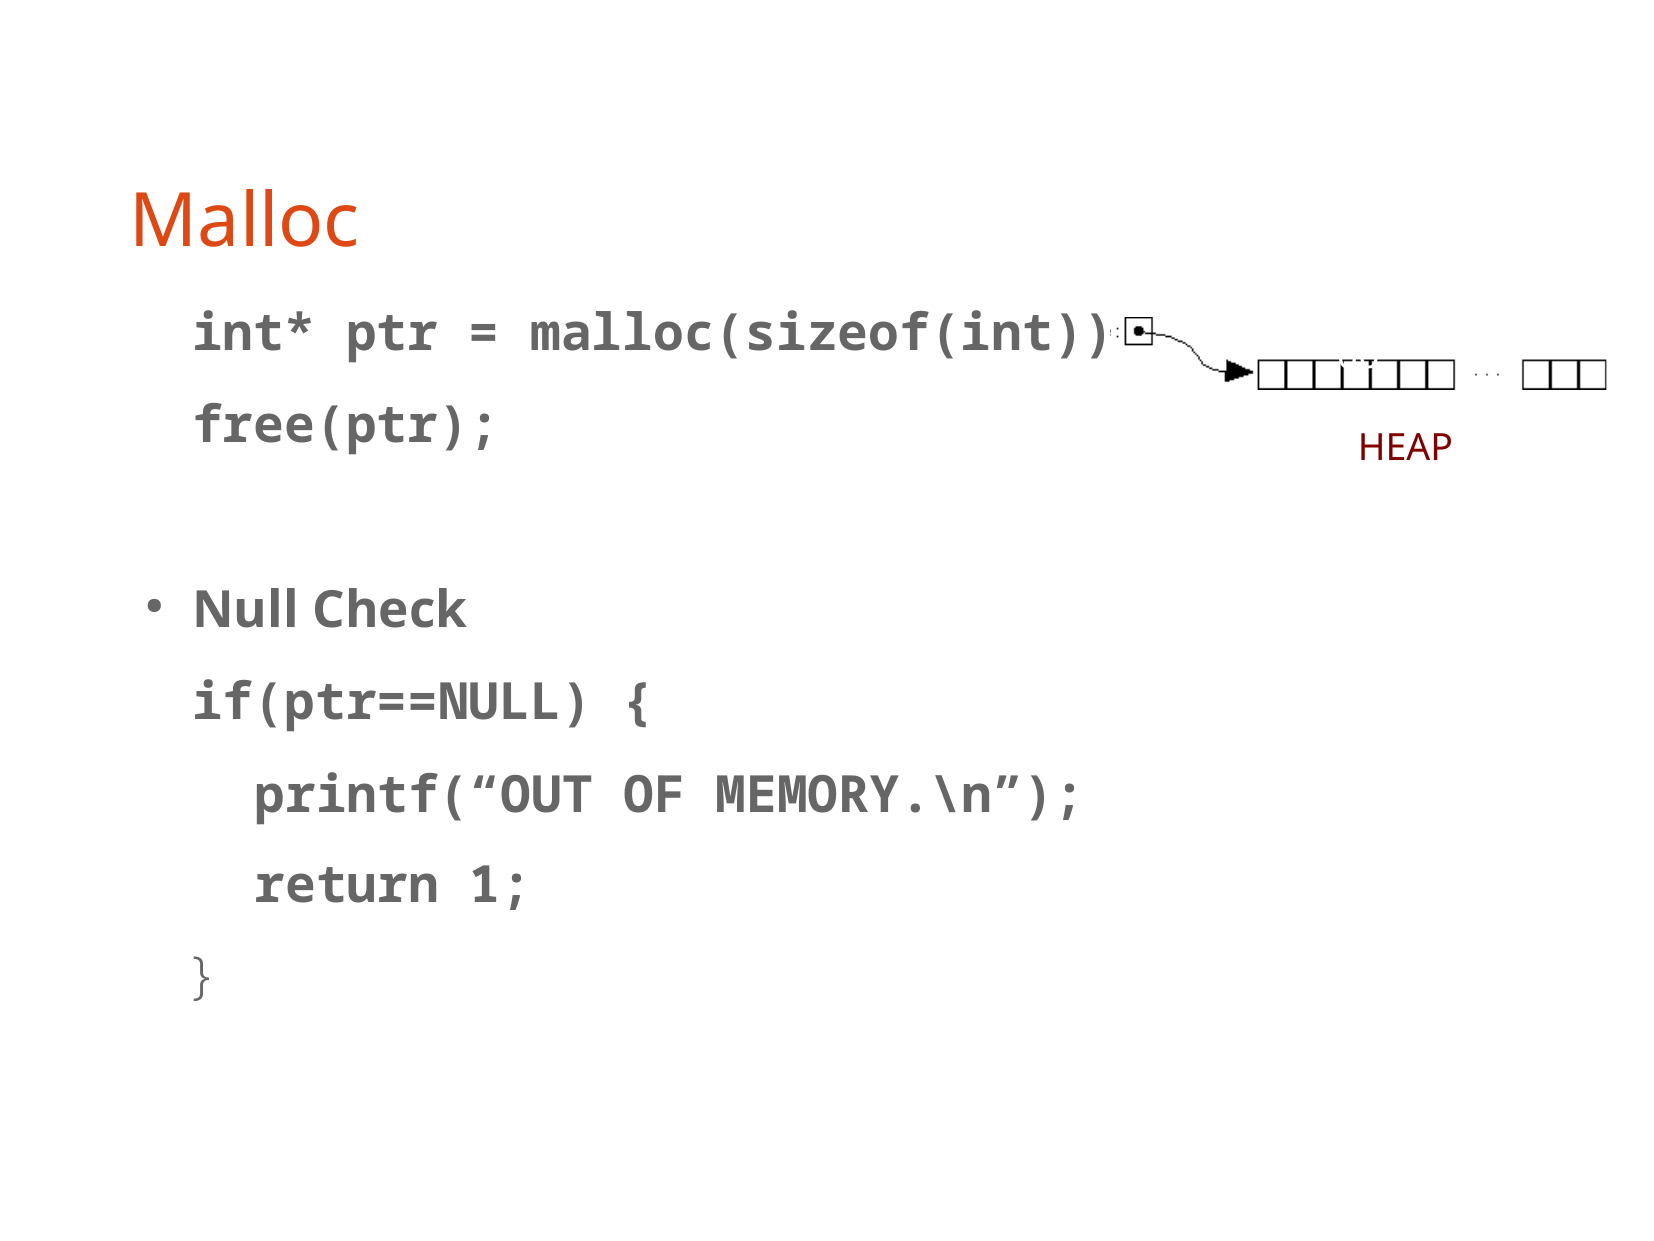

# Malloc
int* ptr = malloc(sizeof(int));
free(ptr);
Null Check
if(ptr==NULL) {
printf(“OUT OF MEMORY.\n”);
return 1;
}
00
HEAP